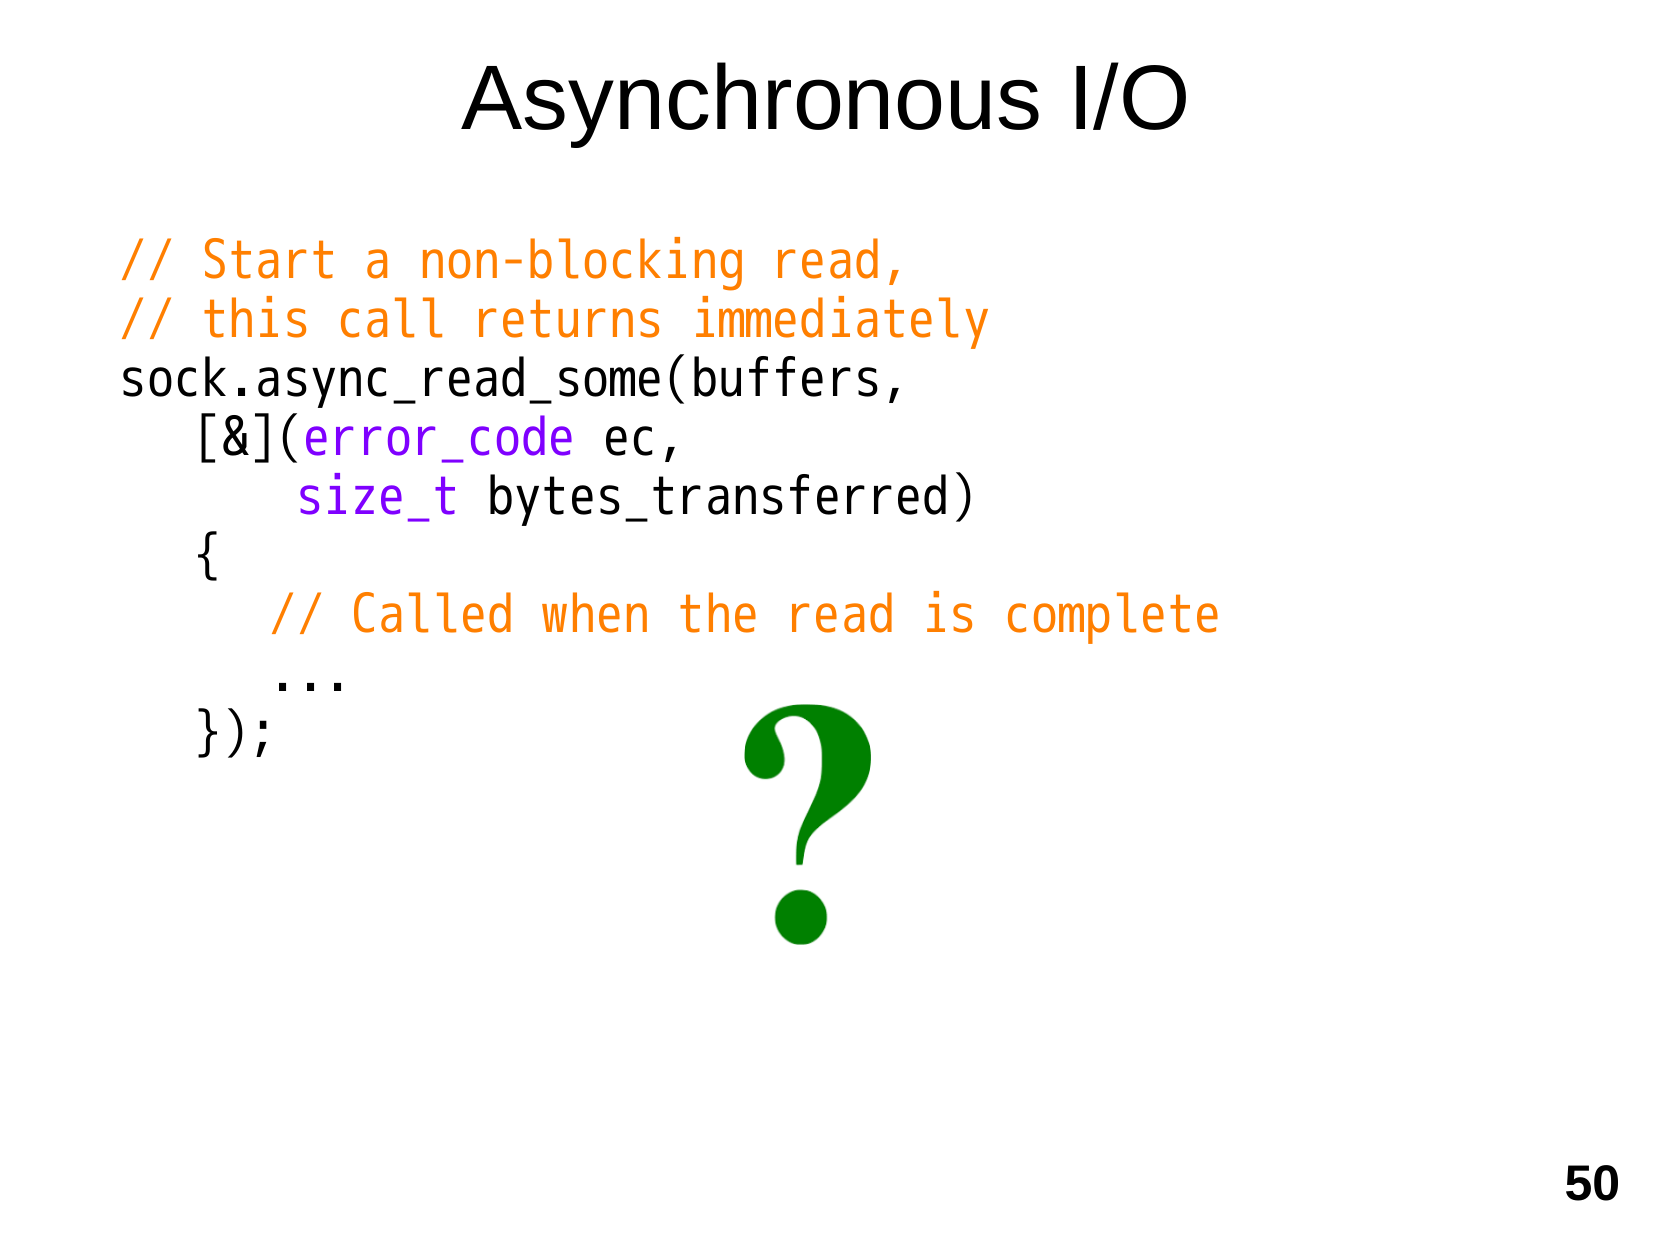

# Asynchronous I/O
// Start a non-blocking read,
// this call returns immediately
sock.async_read_some(buffers,
	[&](error_code ec,
		 size_t bytes_transferred)
	{
		// Called when the read is complete
		...
	});
50